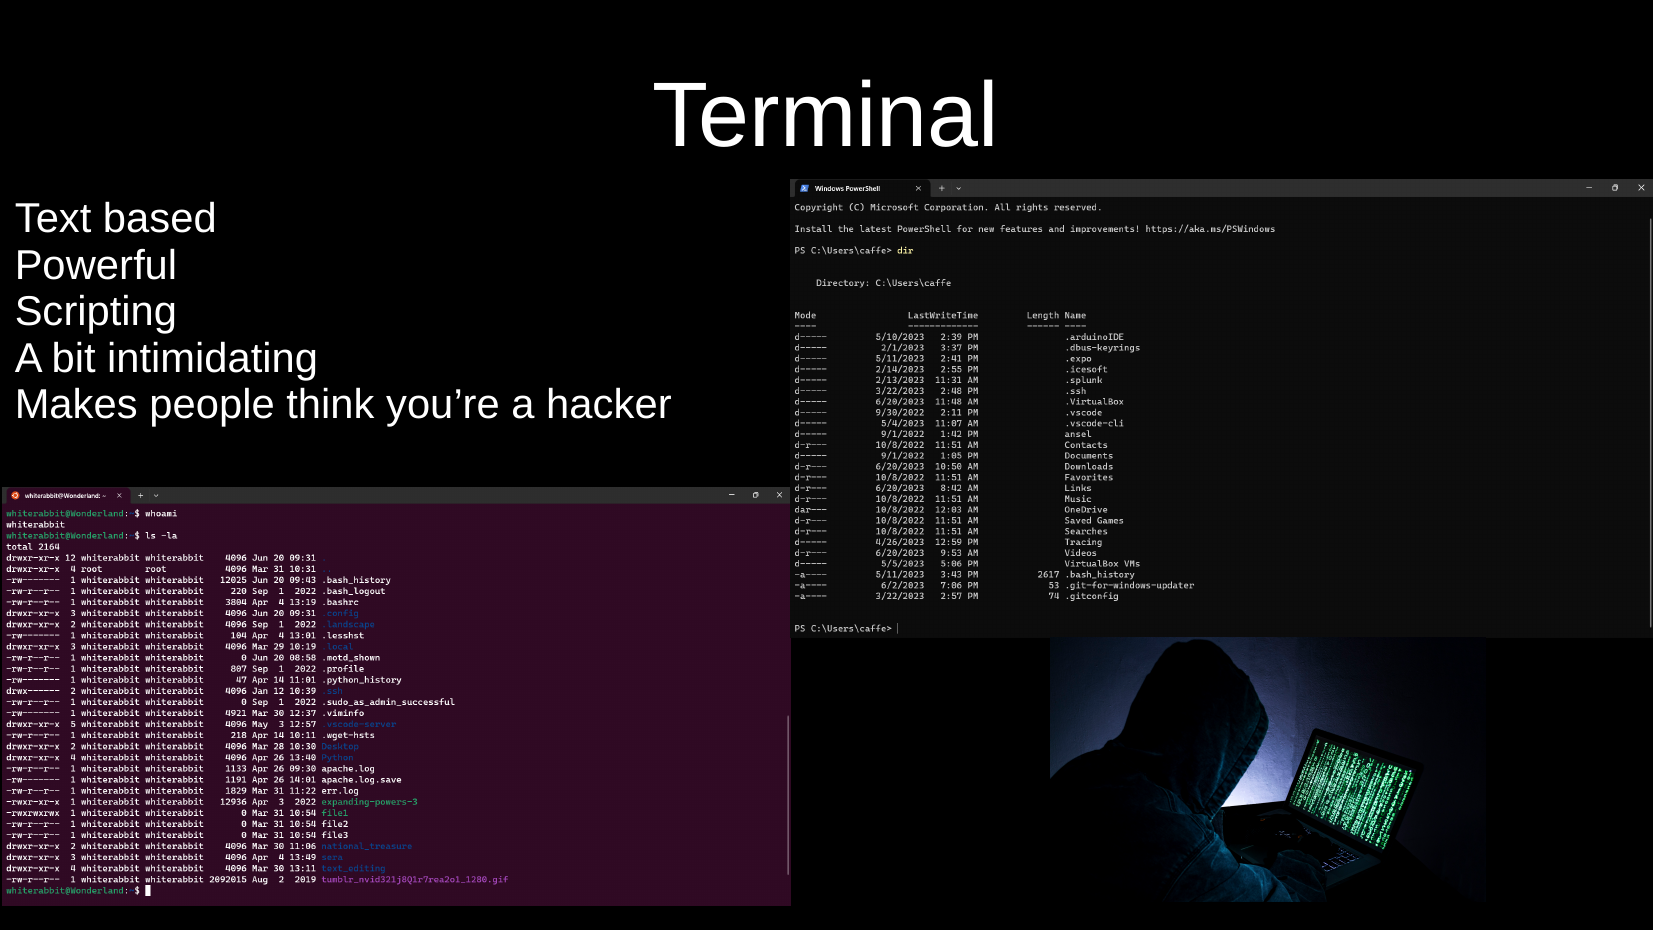

# Terminal
Text based
Powerful
Scripting
A bit intimidating
Makes people think you’re a hacker